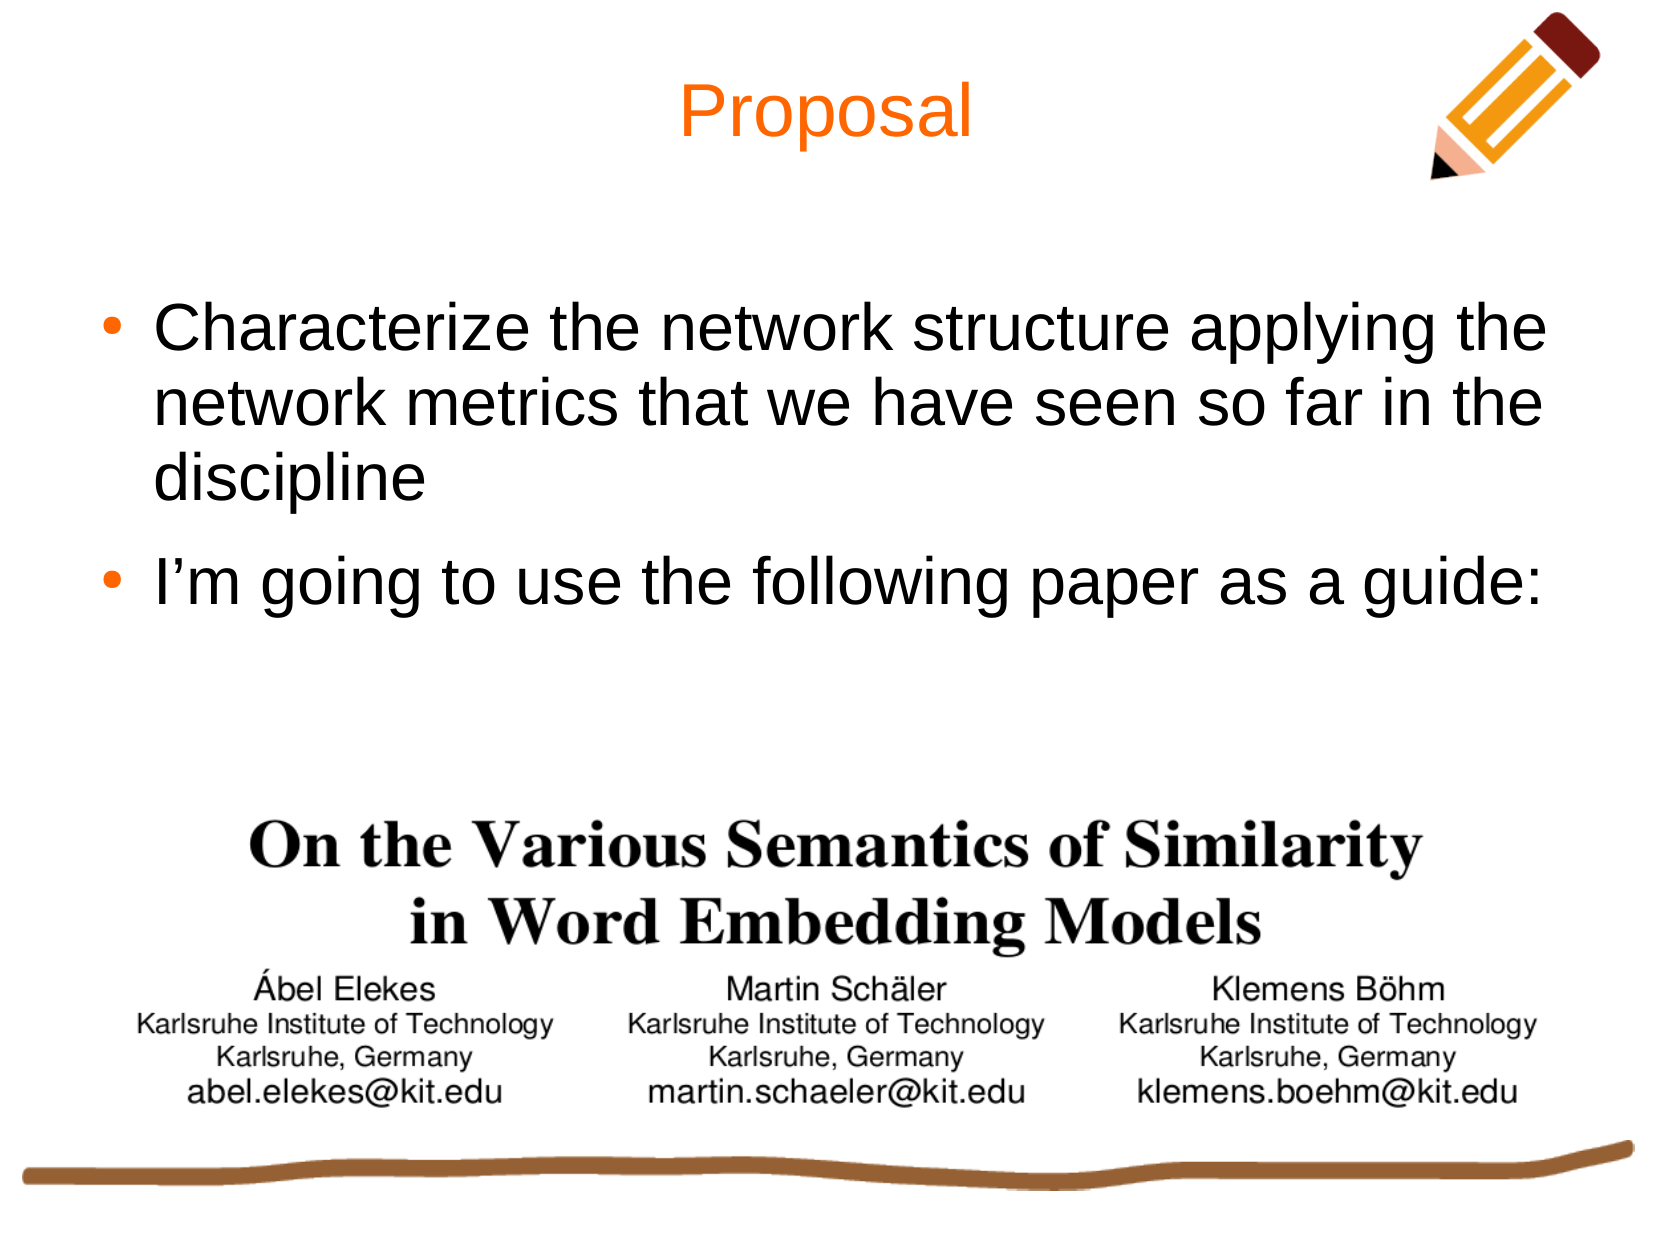

# Proposal
Characterize the network structure applying the network metrics that we have seen so far in the discipline
I’m going to use the following paper as a guide: